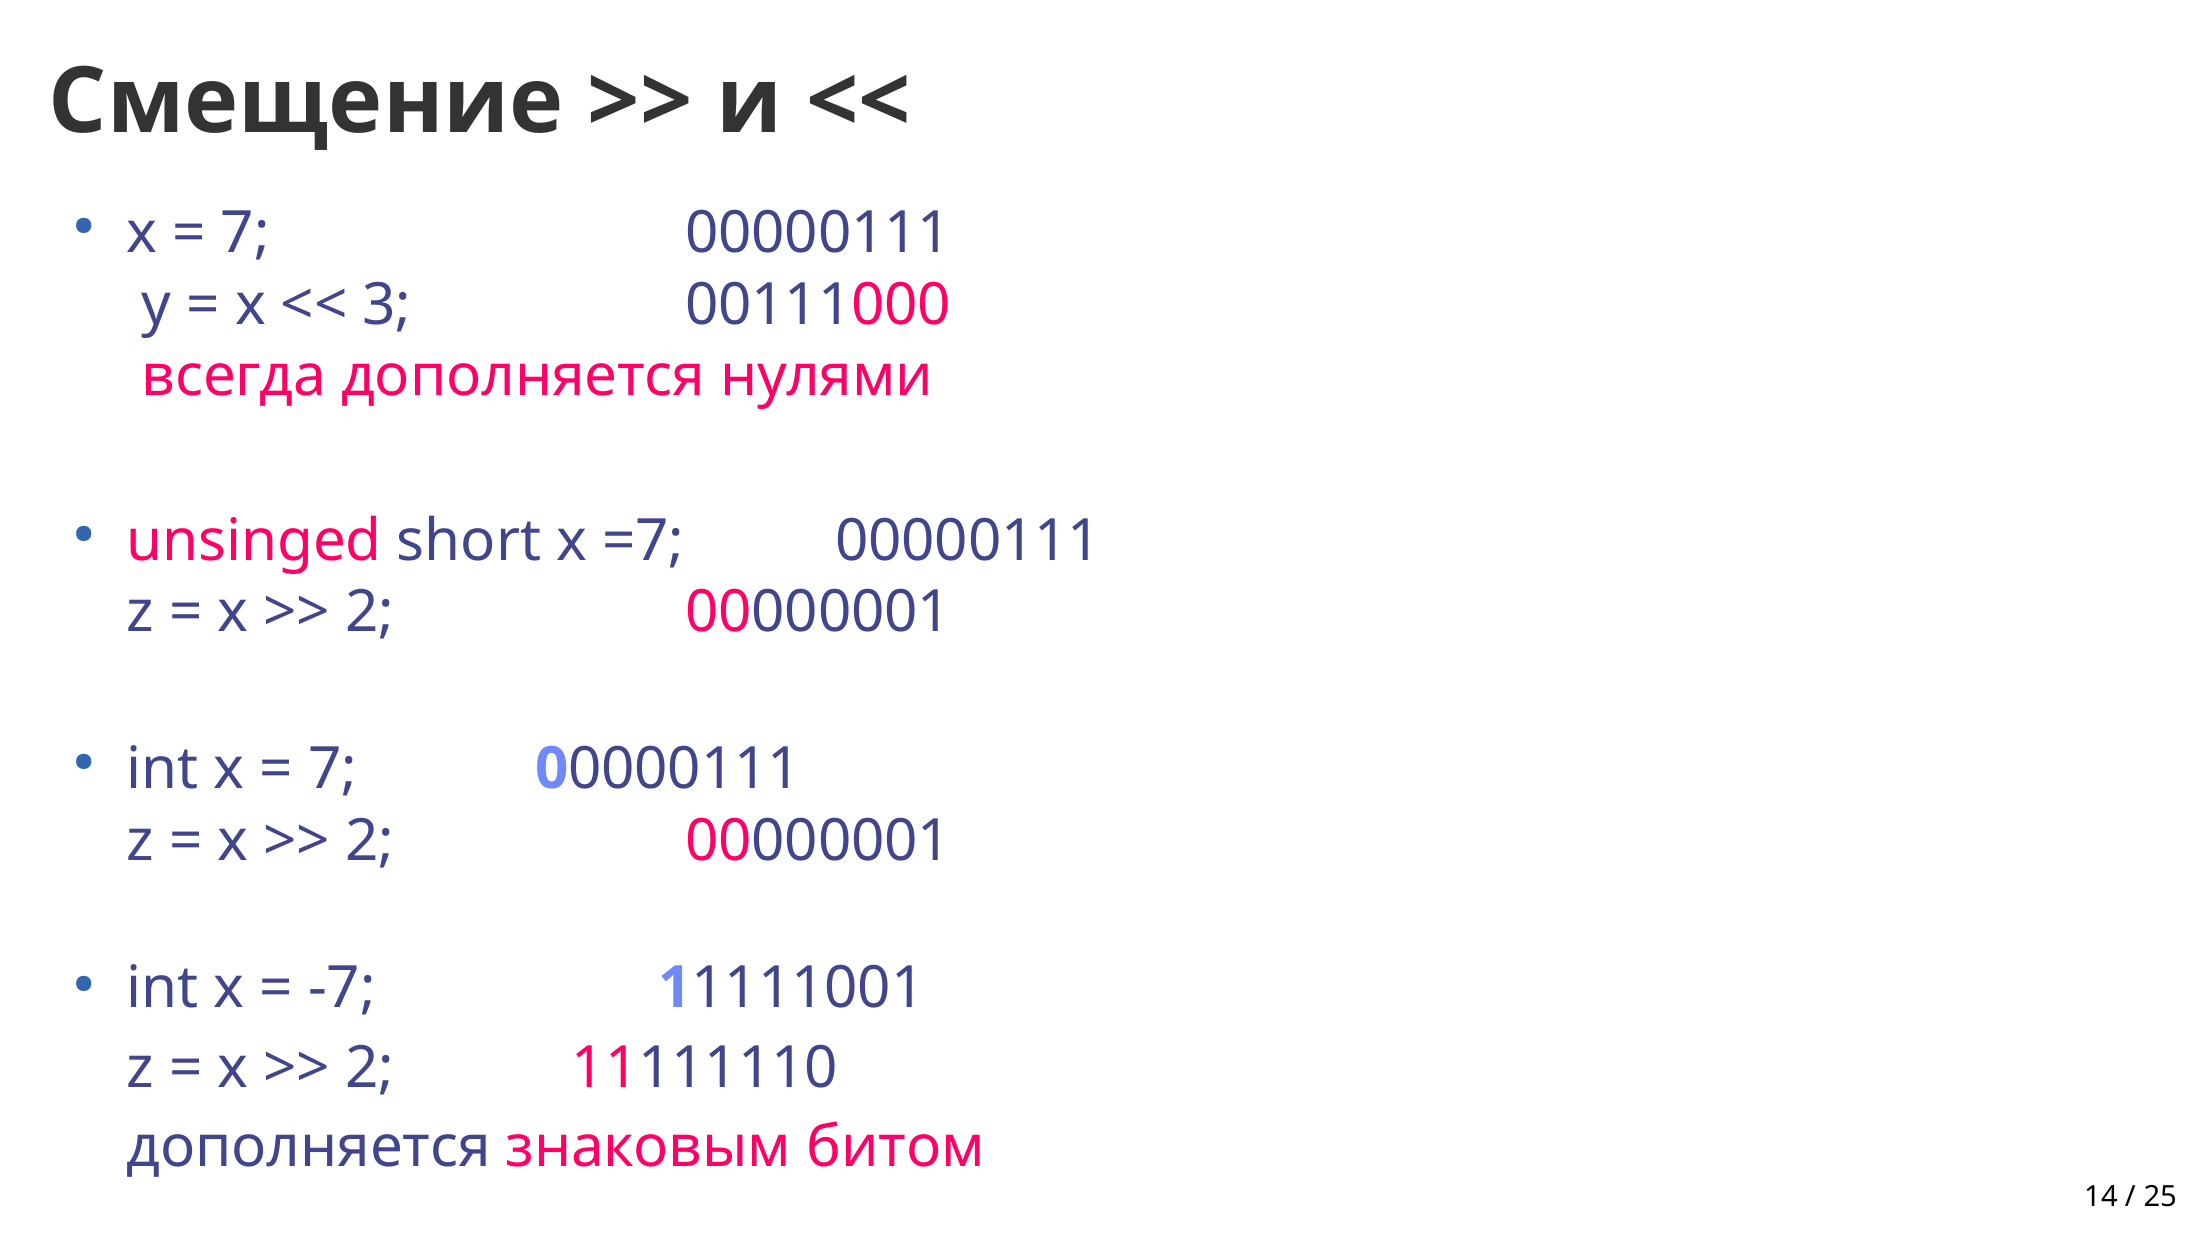

# Смещение >> и <<
x = 7;			 00000111
 y = x << 3;		 00111000
 всегда дополняется нулями
unsinged short x =7;	 00000111
z = x >> 2;		 00000001
int x = 7;		 00000111
z = x >> 2;		 00000001
int x = -7;				 11111001
z = x >> 2;		 11111110
дополняется знаковым битом
14